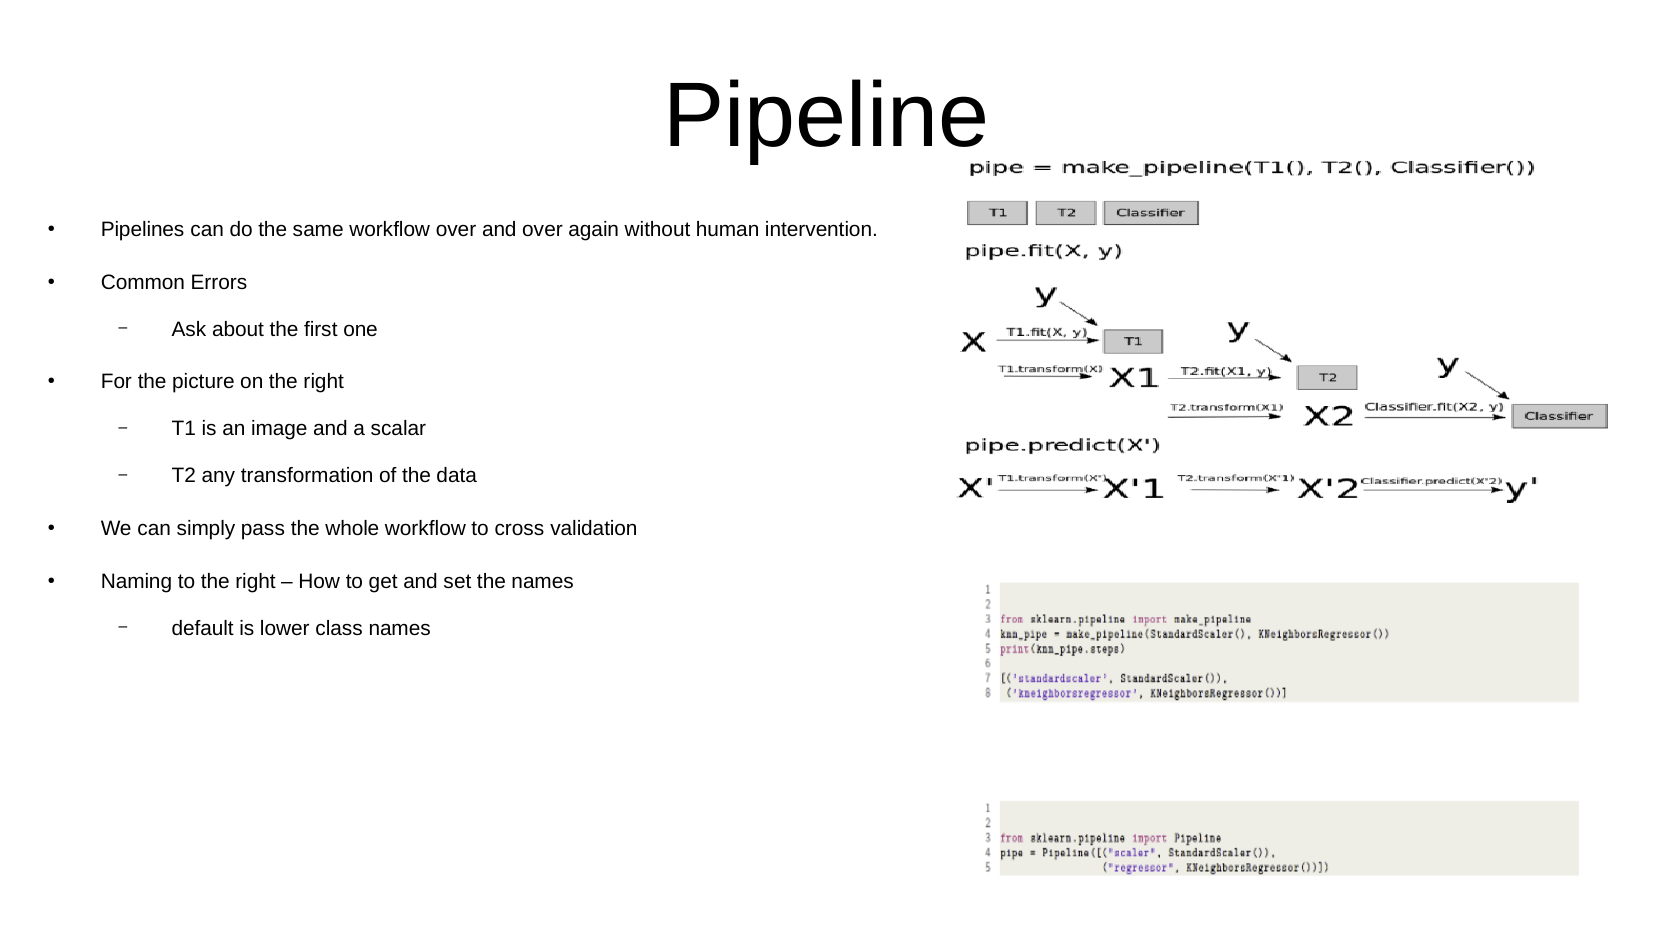

# Pipeline
Pipelines can do the same workflow over and over again without human intervention.
Common Errors
Ask about the first one
For the picture on the right
T1 is an image and a scalar
T2 any transformation of the data
We can simply pass the whole workflow to cross validation
Naming to the right – How to get and set the names
default is lower class names